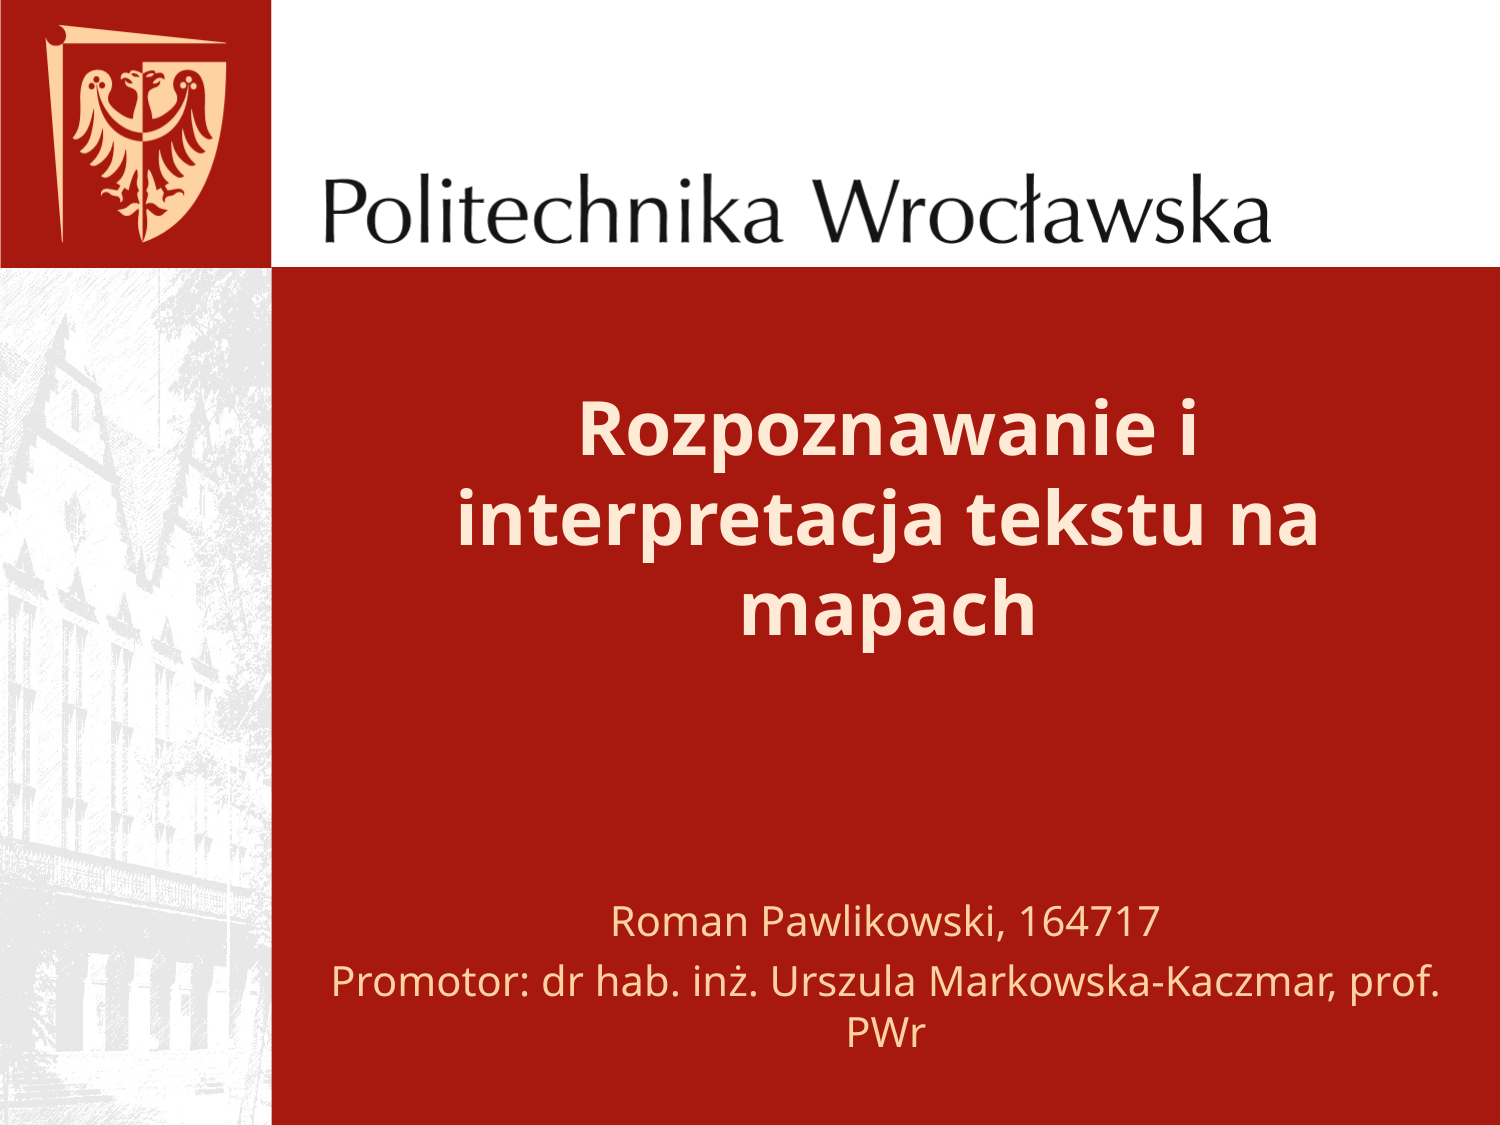

# Rozpoznawanie i interpretacja tekstu na mapach
Roman Pawlikowski, 164717
Promotor: dr hab. inż. Urszula Markowska-Kaczmar, prof. PWr